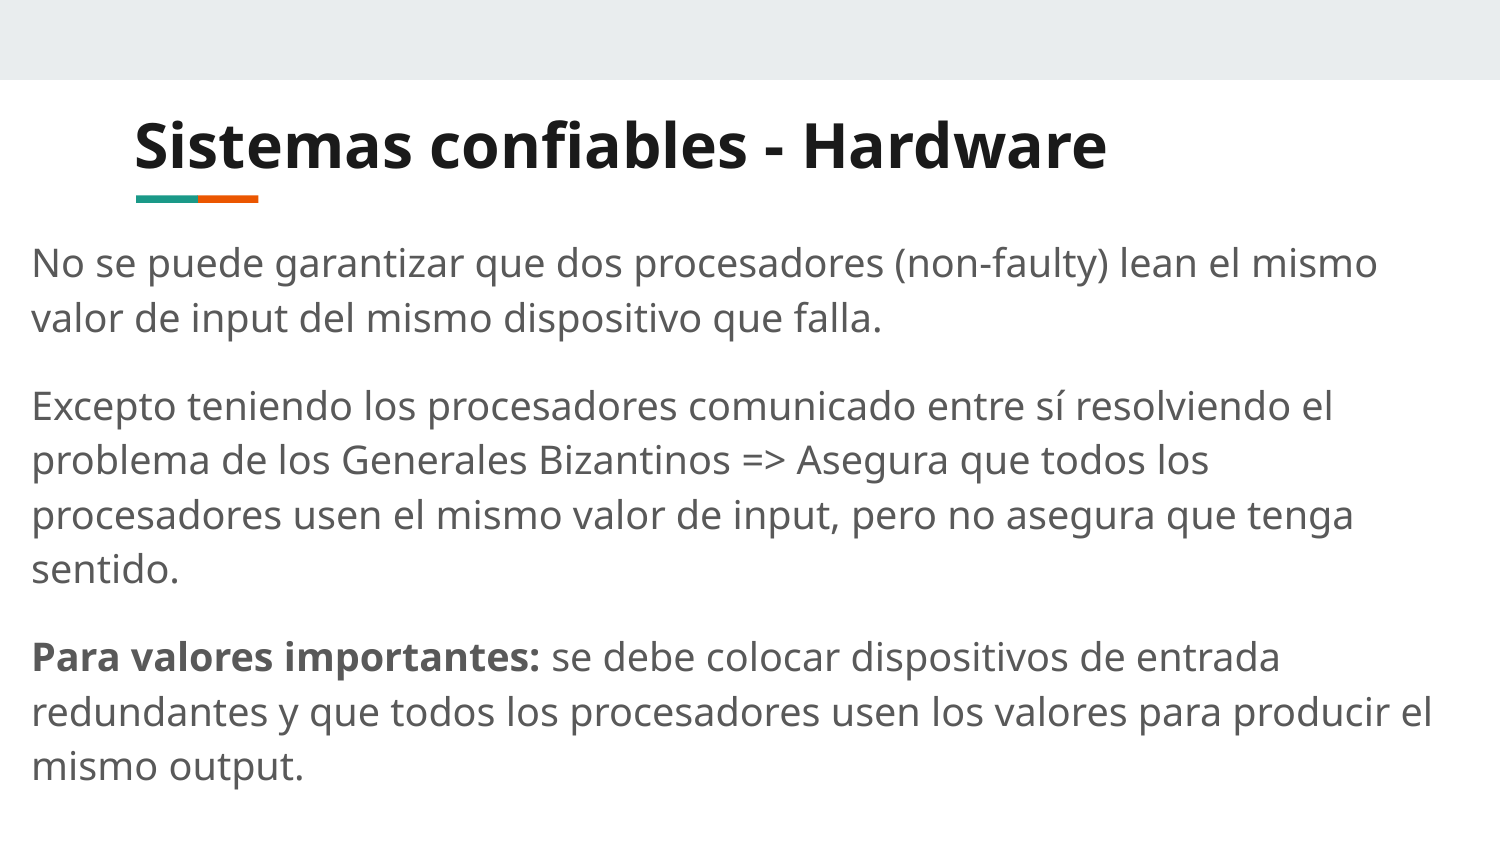

# Sistemas confiables - Hardware
No se puede garantizar que dos procesadores (non-faulty) lean el mismo valor de input del mismo dispositivo que falla.
Excepto teniendo los procesadores comunicado entre sí resolviendo el problema de los Generales Bizantinos => Asegura que todos los procesadores usen el mismo valor de input, pero no asegura que tenga sentido.
Para valores importantes: se debe colocar dispositivos de entrada redundantes y que todos los procesadores usen los valores para producir el mismo output.
Las funciones mayoría y choice con la mediana generan valores razonables para un input non-faulty, aun cuando la lectura cambia.